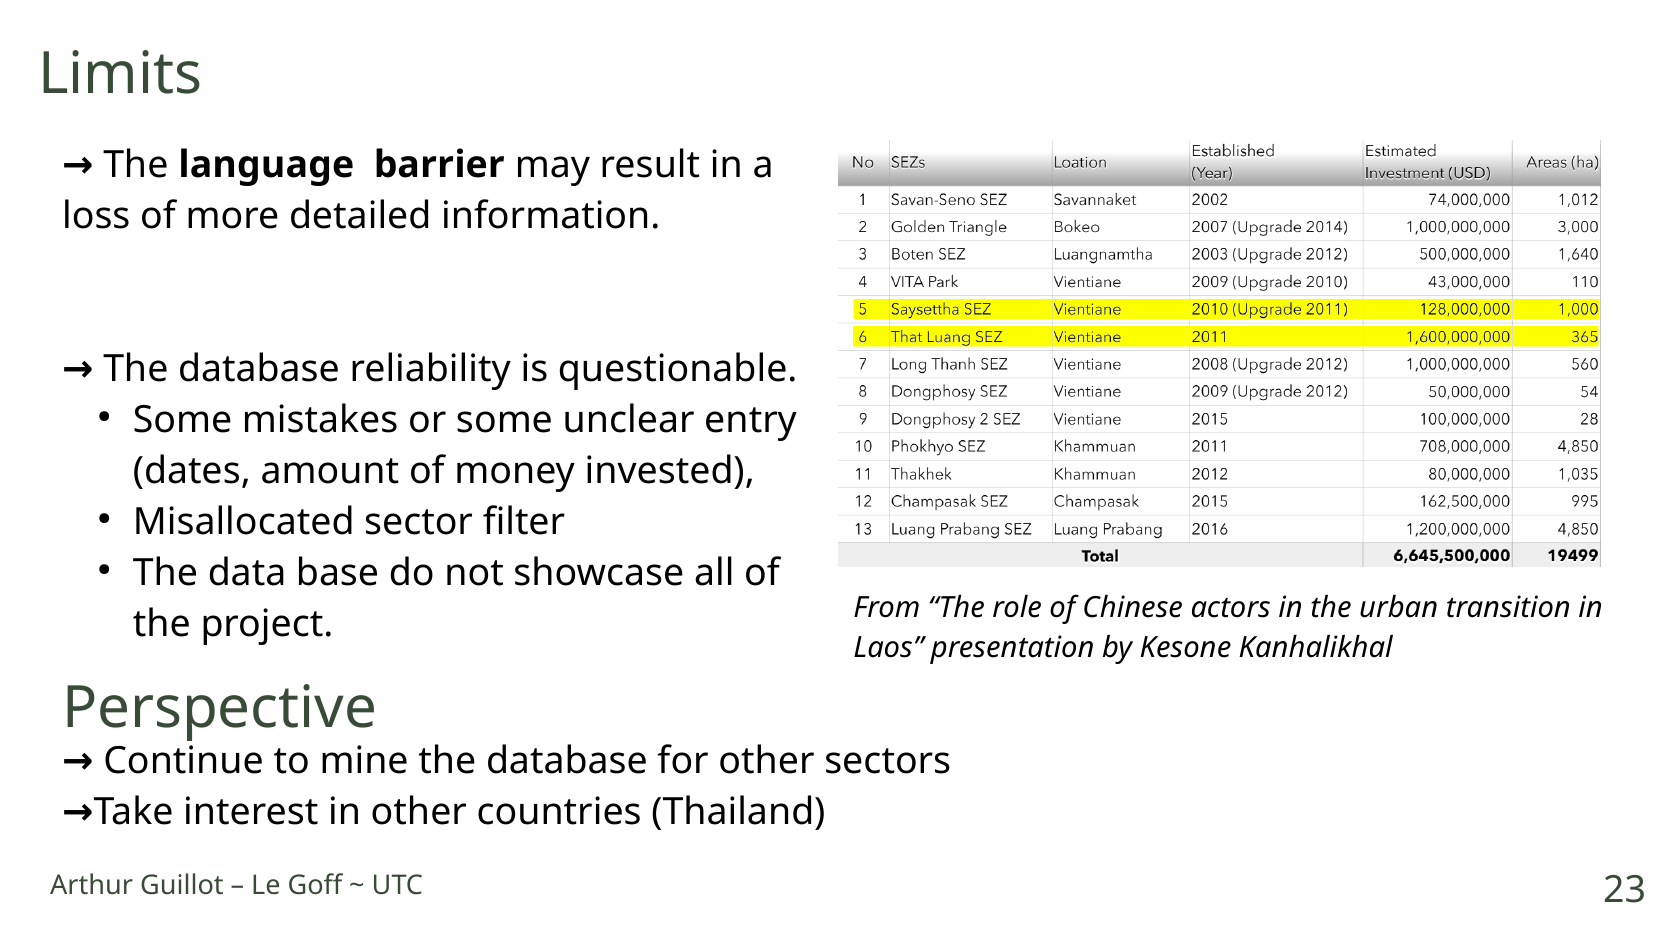

Limits
→ The language barrier may result in a loss of more detailed information.
→ The database reliability is questionable.
Some mistakes or some unclear entry (dates, amount of money invested),
Misallocated sector filter
The data base do not showcase all of the project.
From “The role of Chinese actors in the urban transition in Laos” presentation by Kesone Kanhalikhal
Perspective
→ Continue to mine the database for other sectors
→Take interest in other countries (Thailand)
Arthur Guillot – Le Goff ~ UTC